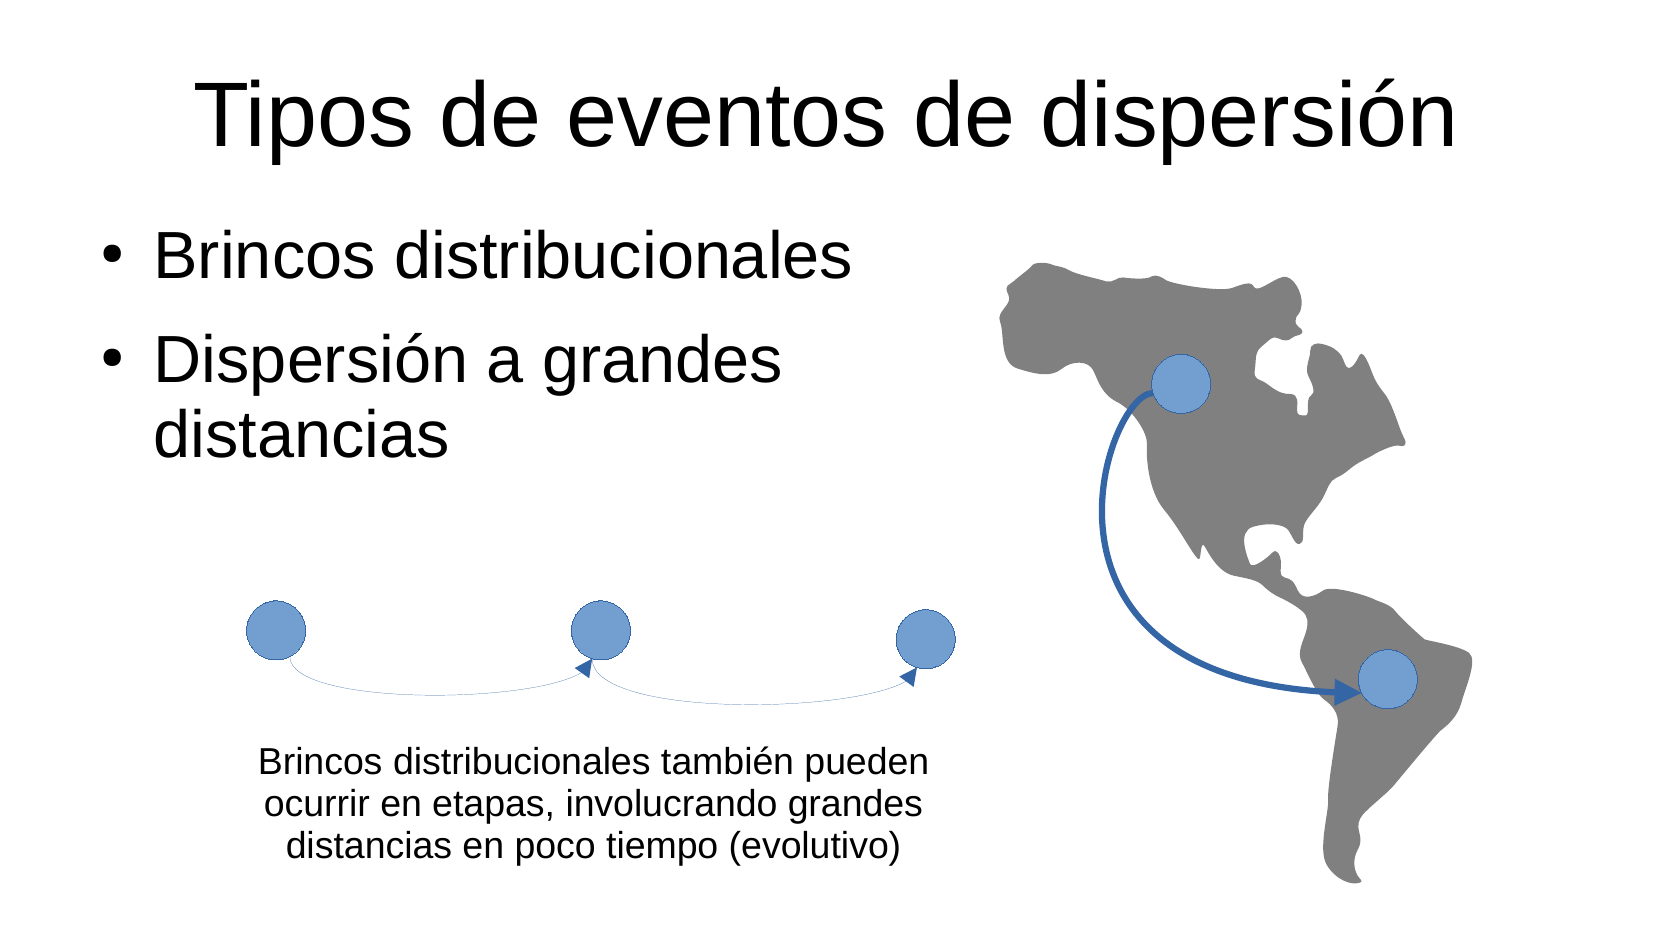

# Tipos de eventos de dispersión
Brincos distribucionales
Dispersión a grandes distancias
Brincos distribucionales también pueden ocurrir en etapas, involucrando grandes distancias en poco tiempo (evolutivo)